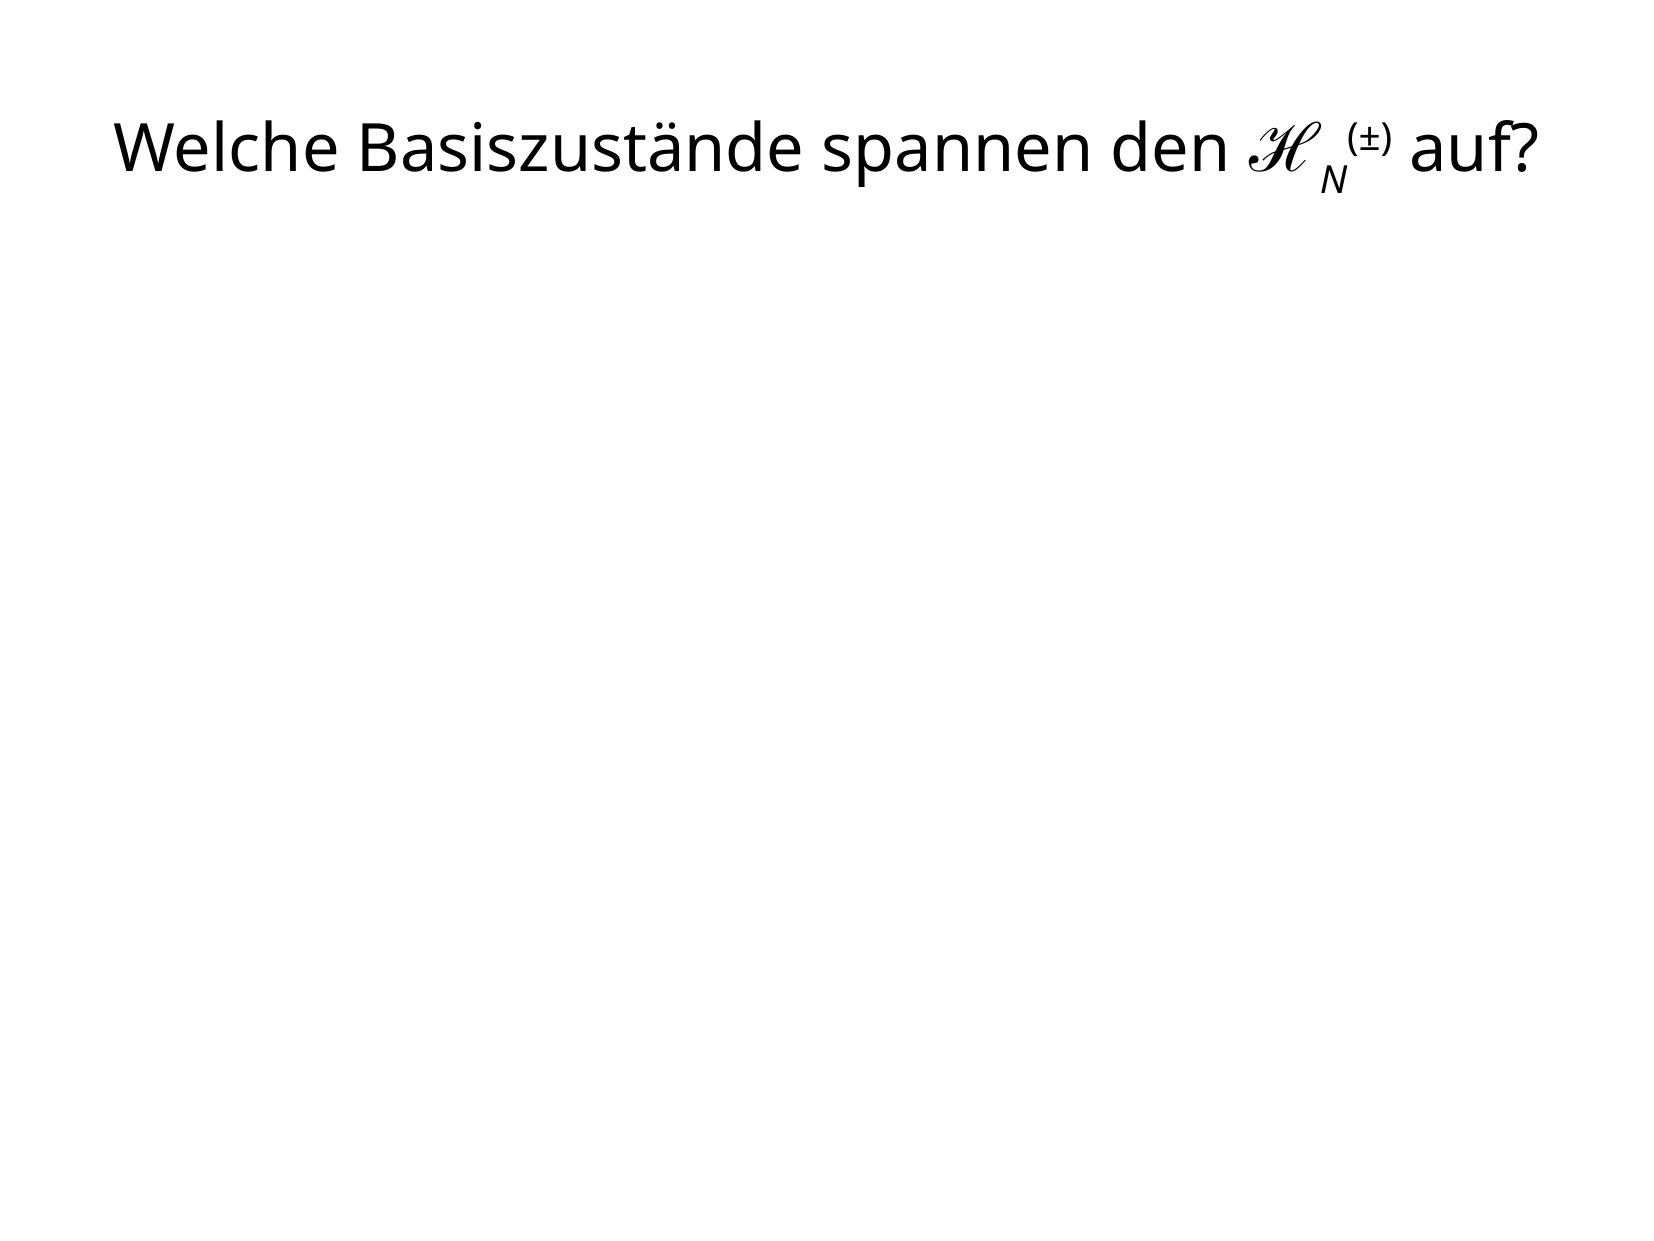

# Welche Basiszustände spannen den ℋN(±) auf?